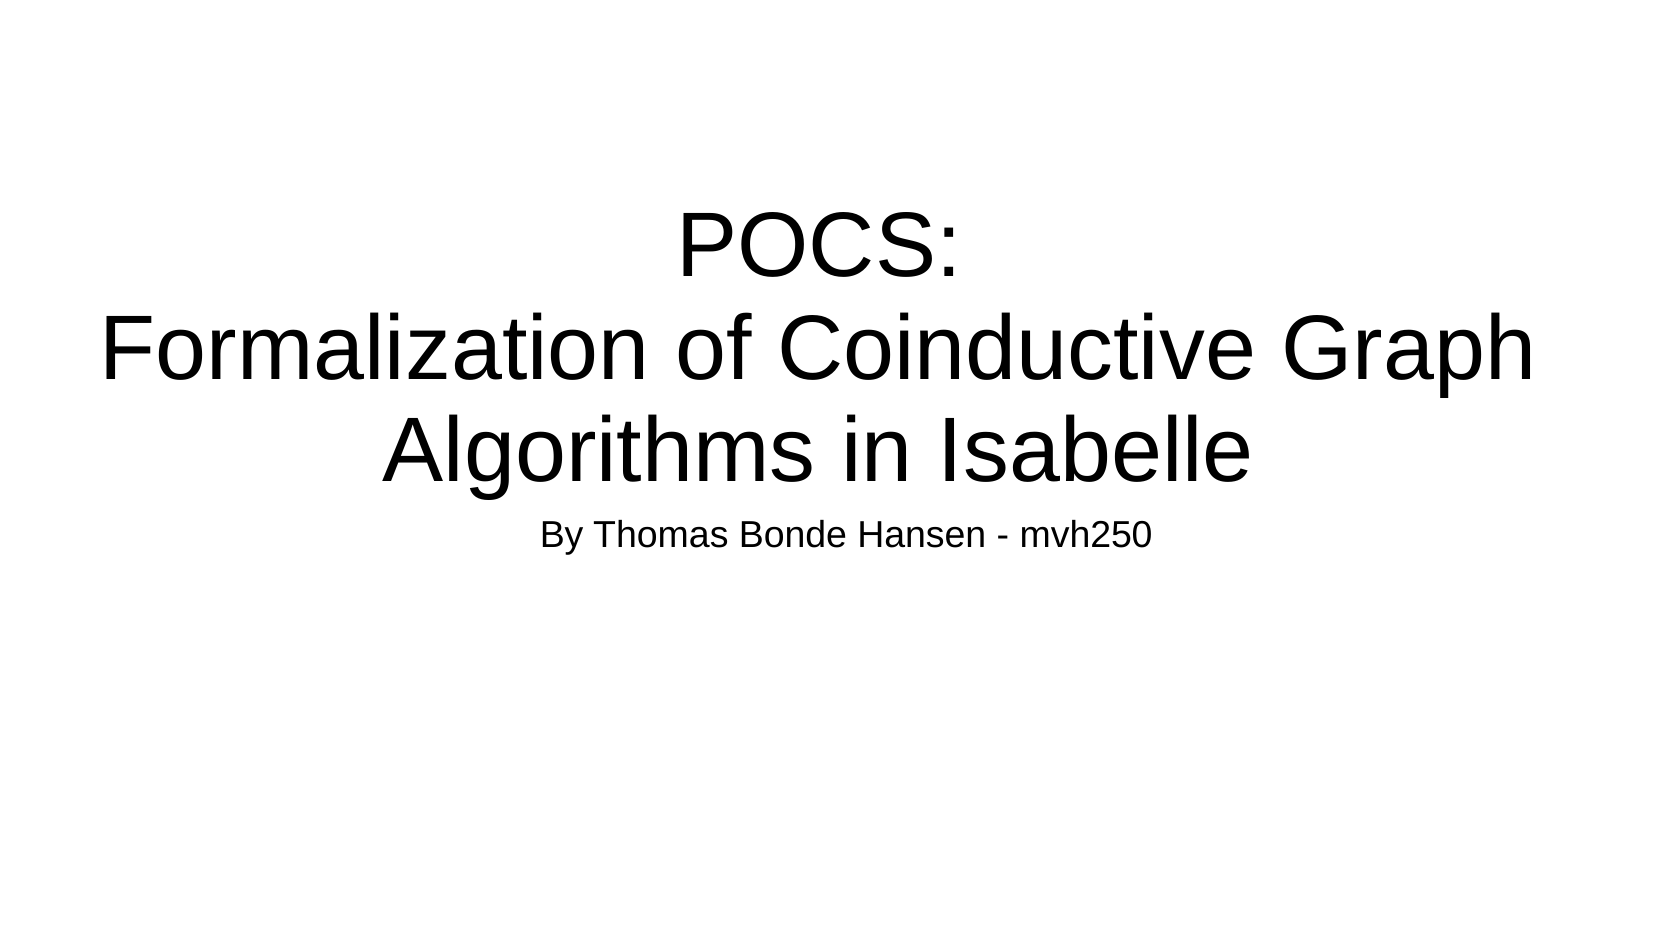

# POCS: Formalization of Coinductive Graph Algorithms in Isabelle
By Thomas Bonde Hansen - mvh250